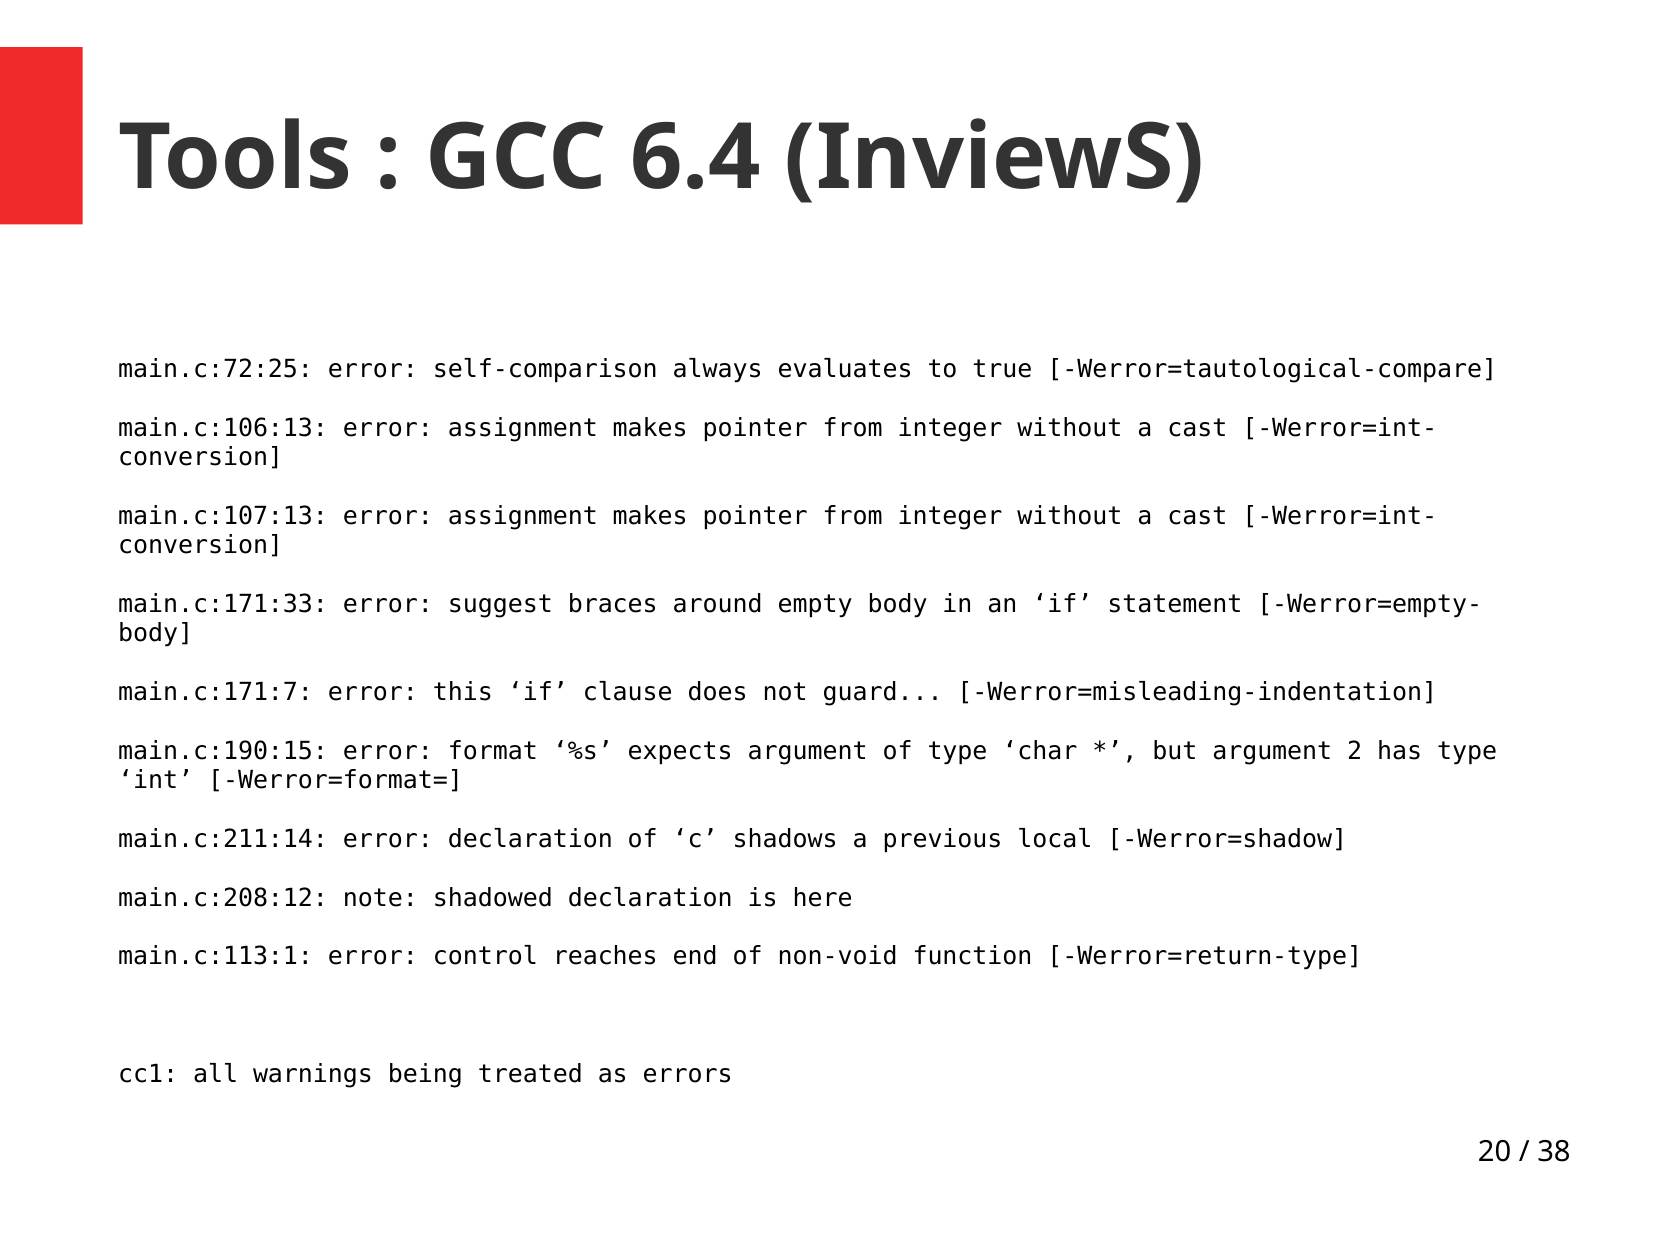

# Tools : GCC 6.4 (InviewS)
main.c:72:25: error: self-comparison always evaluates to true [-Werror=tautological-compare]
main.c:106:13: error: assignment makes pointer from integer without a cast [-Werror=int-conversion]
main.c:107:13: error: assignment makes pointer from integer without a cast [-Werror=int-conversion]
main.c:171:33: error: suggest braces around empty body in an ‘if’ statement [-Werror=empty-body]
main.c:171:7: error: this ‘if’ clause does not guard... [-Werror=misleading-indentation]
main.c:190:15: error: format ‘%s’ expects argument of type ‘char *’, but argument 2 has type ‘int’ [-Werror=format=]
main.c:211:14: error: declaration of ‘c’ shadows a previous local [-Werror=shadow]
main.c:208:12: note: shadowed declaration is here
main.c:113:1: error: control reaches end of non-void function [-Werror=return-type]
cc1: all warnings being treated as errors
20